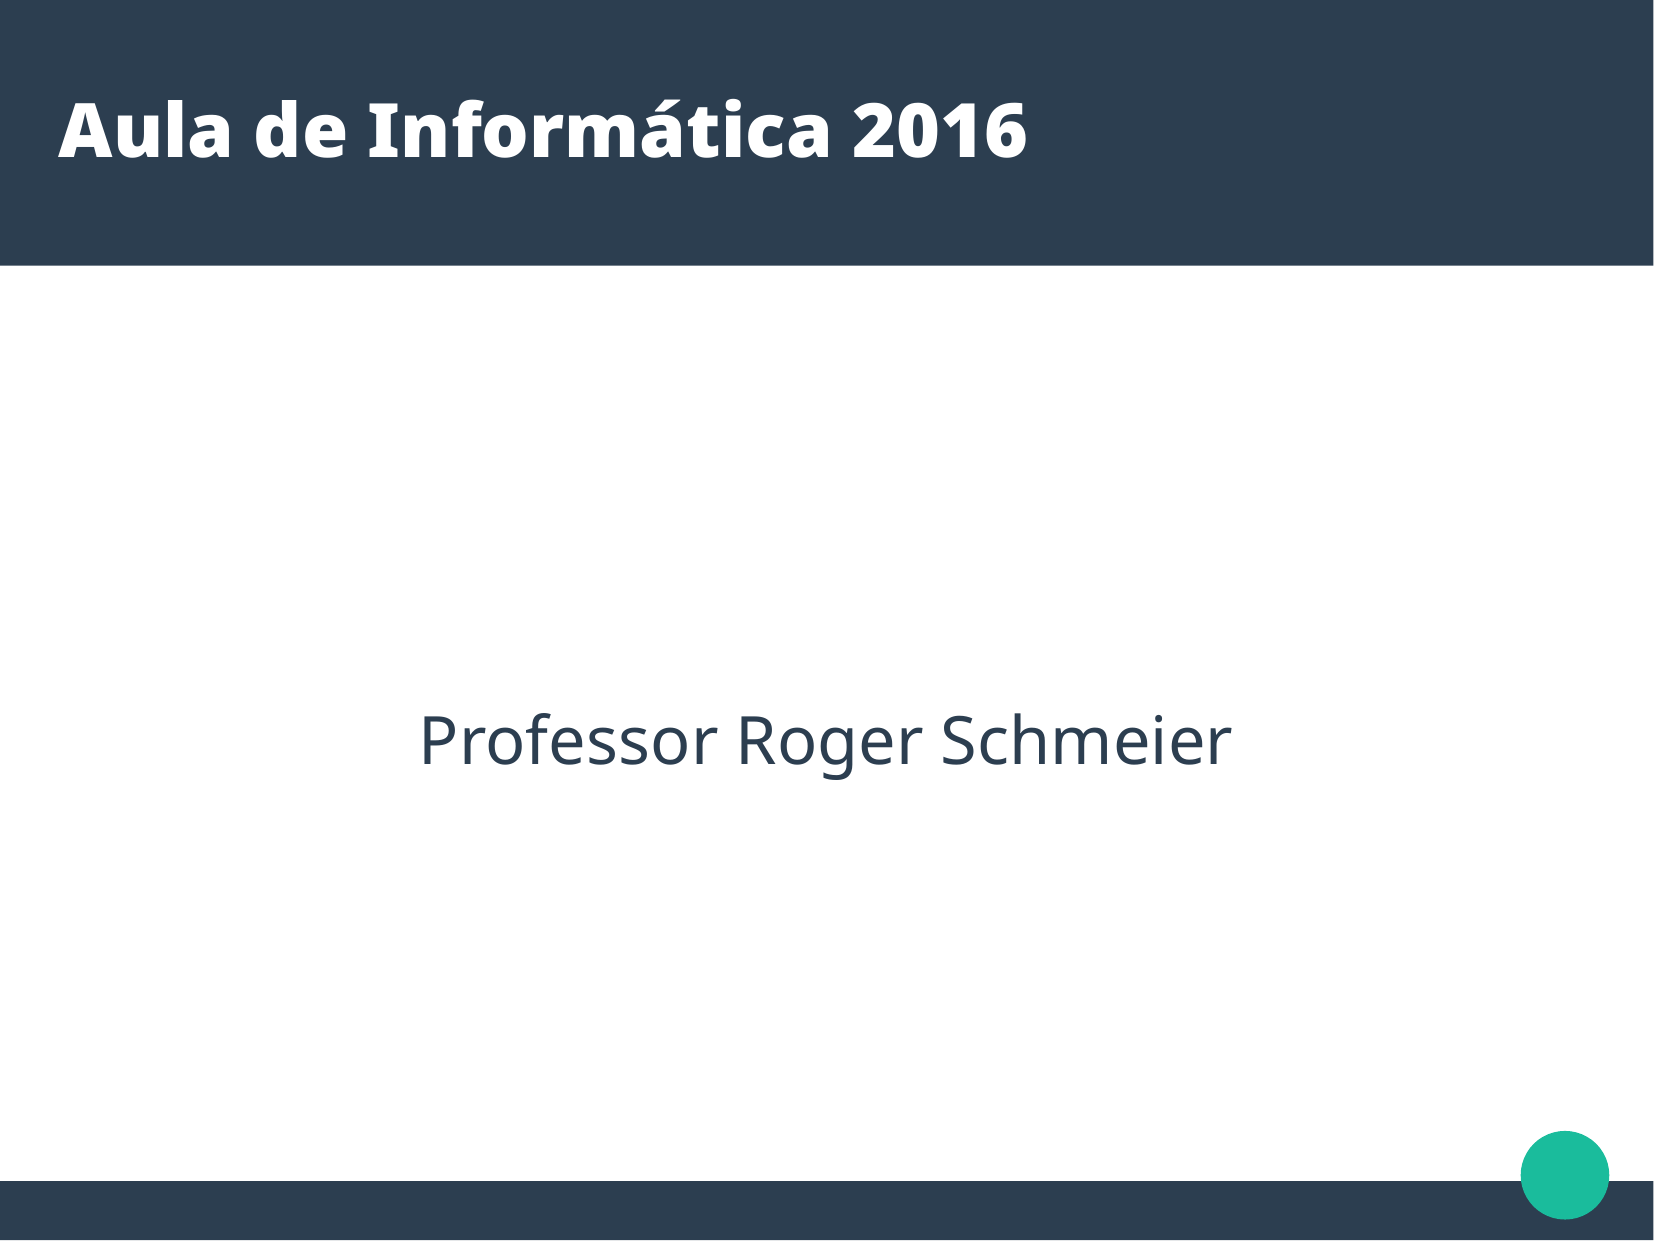

# Aula de Informática 2016
Professor Roger Schmeier